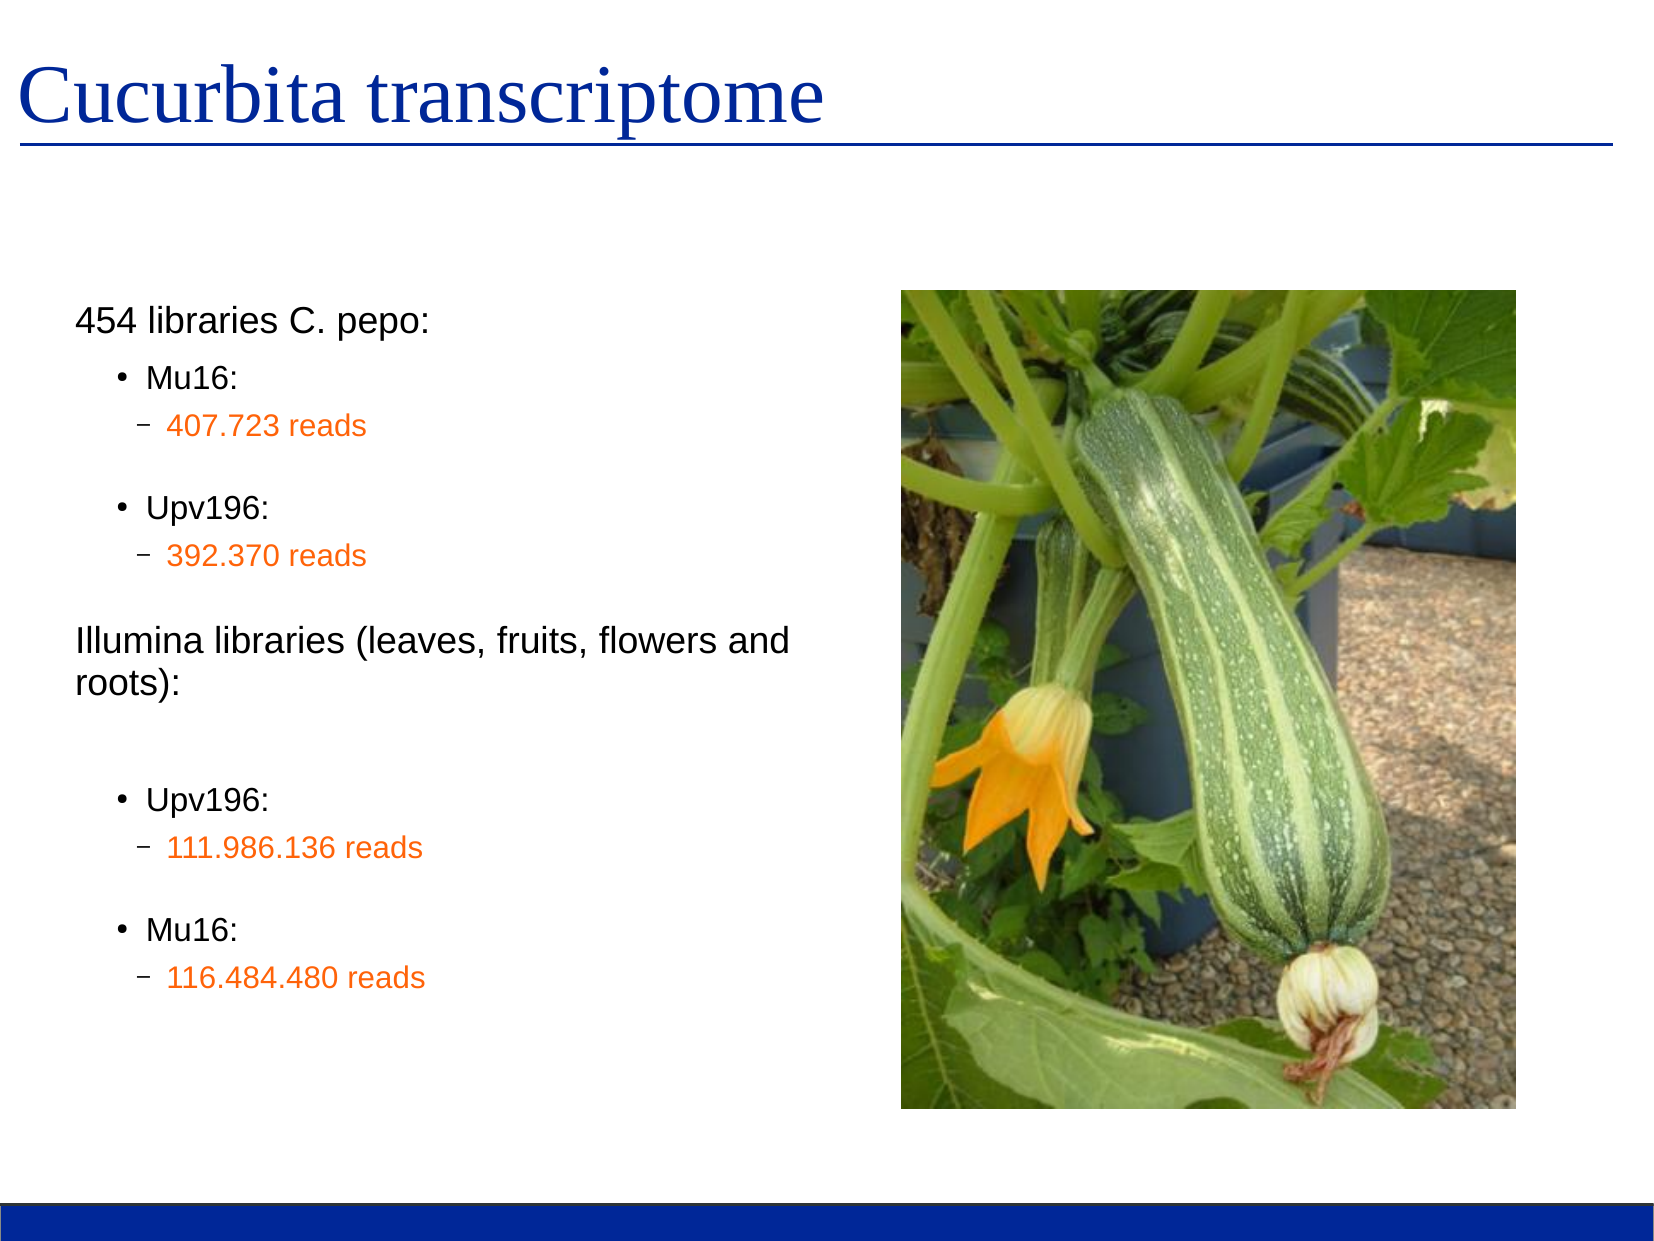

# Cucurbita transcriptome
454 libraries C. pepo:
Mu16:
407.723 reads
Upv196:
392.370 reads
Illumina libraries (leaves, fruits, flowers and roots):
Upv196:
111.986.136 reads
Mu16:
116.484.480 reads